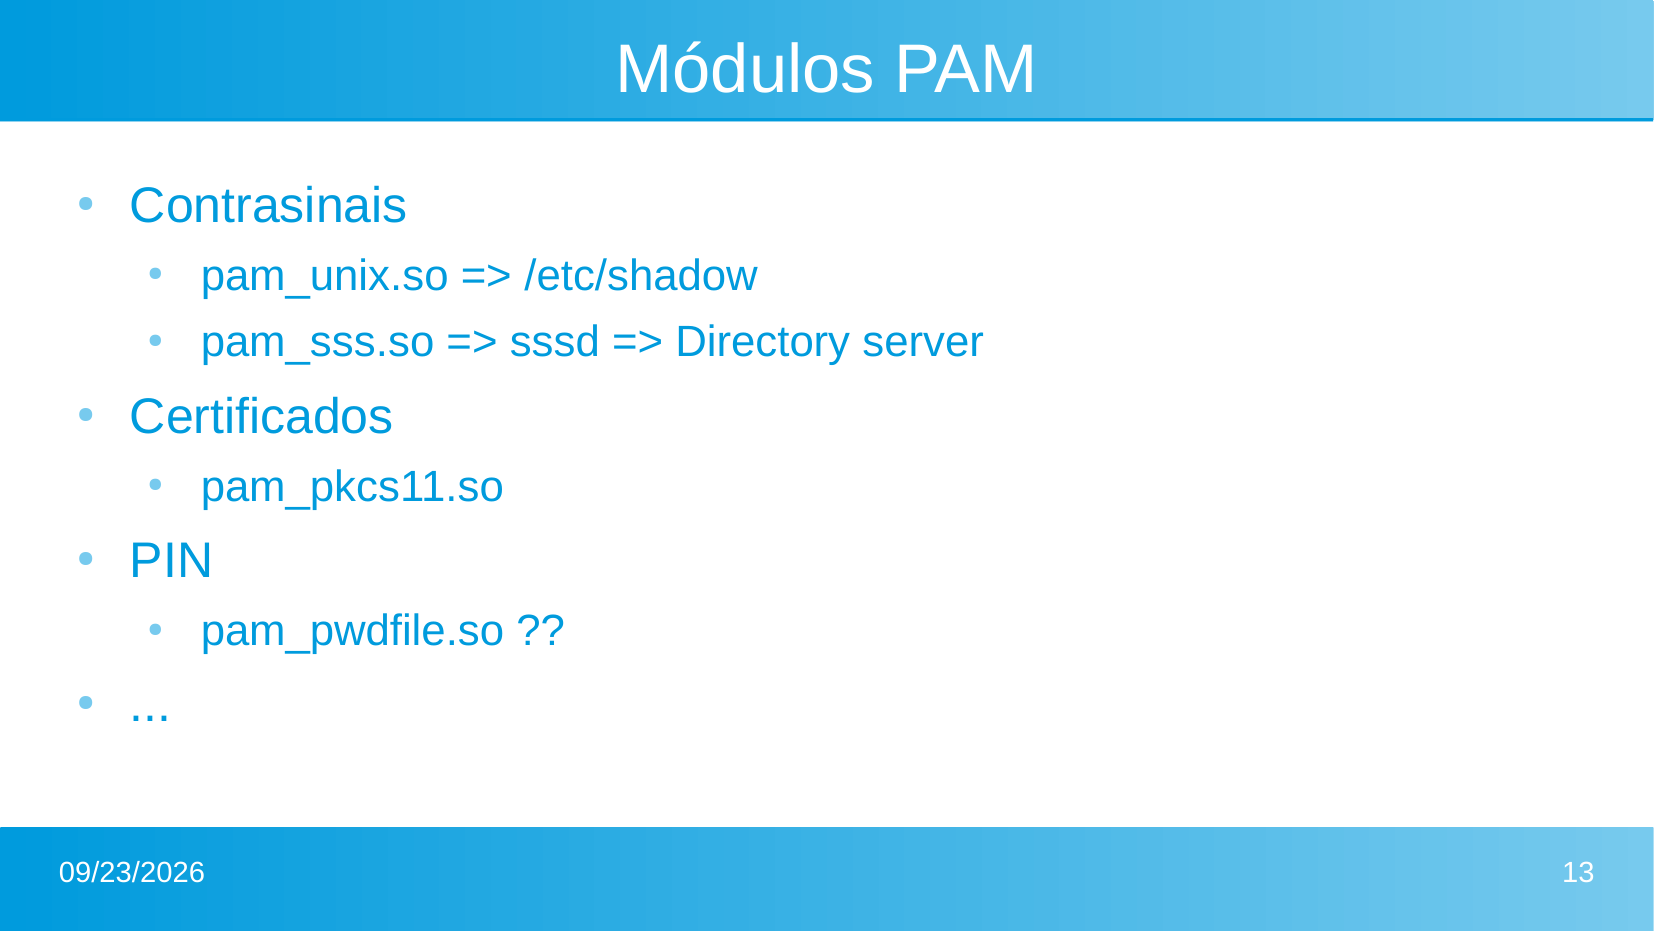

# Módulos PAM
Contrasinais
pam_unix.so => /etc/shadow
pam_sss.so => sssd => Directory server
Certificados
pam_pkcs11.so
PIN
pam_pwdfile.so ??
...
13